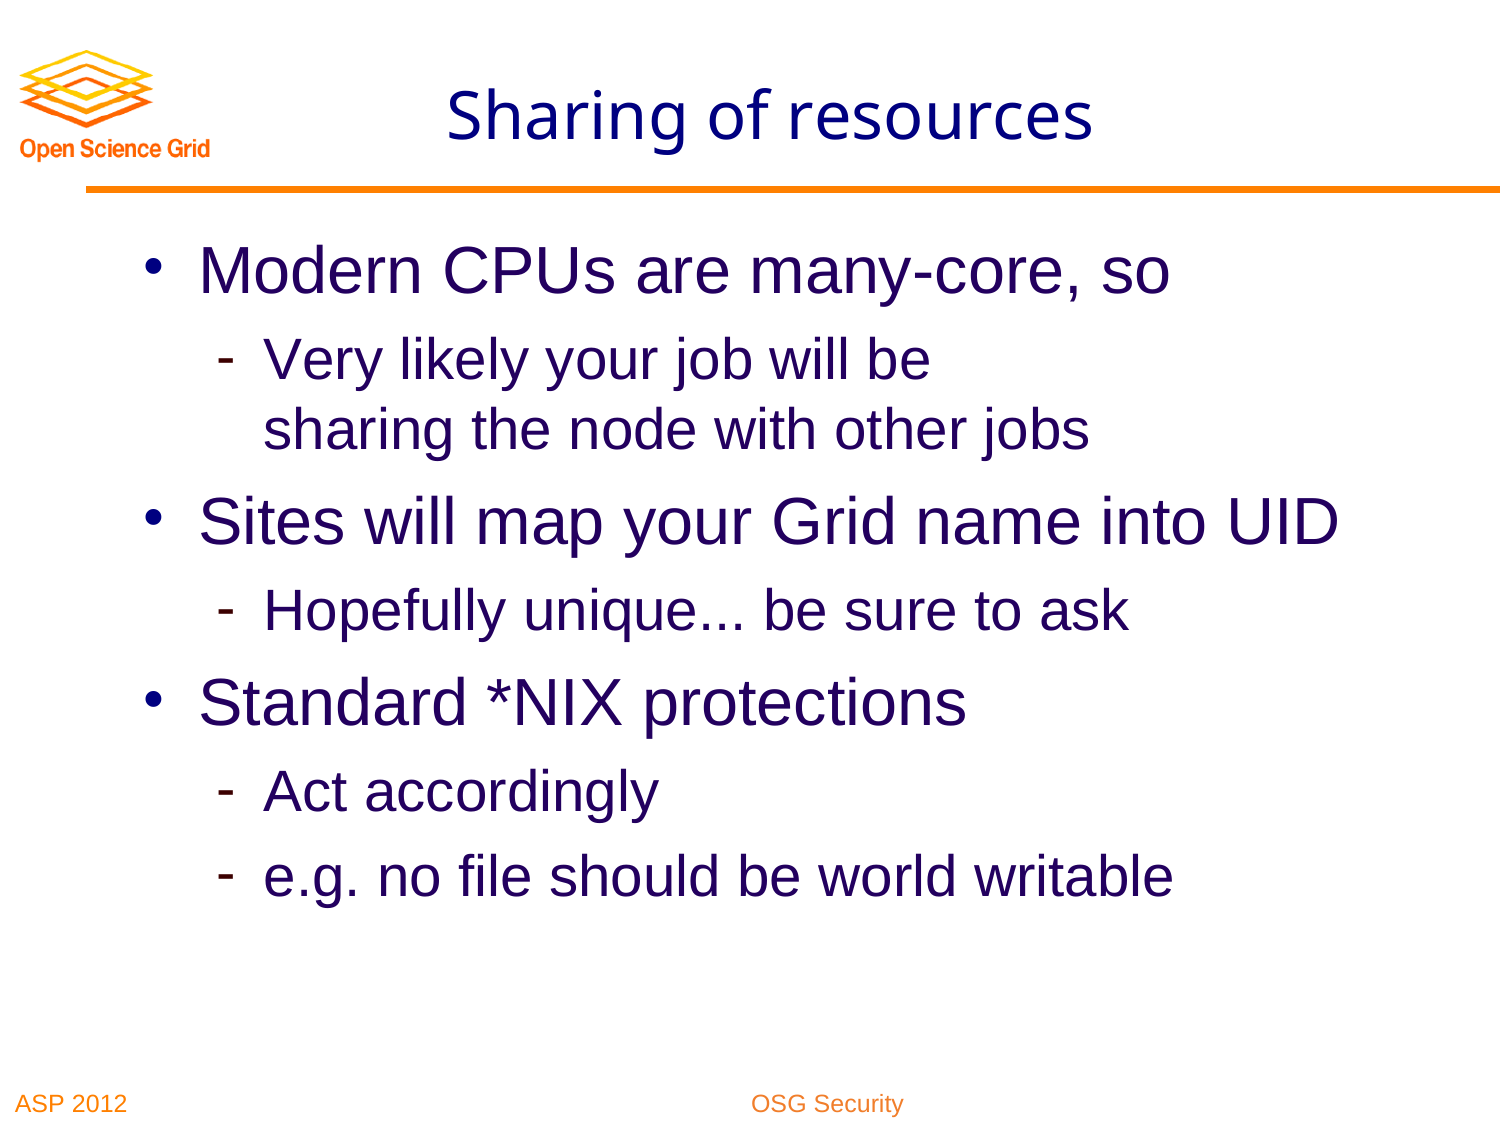

# Sharing of resources
Modern CPUs are many-core, so
Very likely your job will be
sharing the node with other jobs
Sites will map your Grid name into UID
Hopefully unique... be sure to ask
Standard *NIX protections
Act accordingly
e.g. no file should be world writable